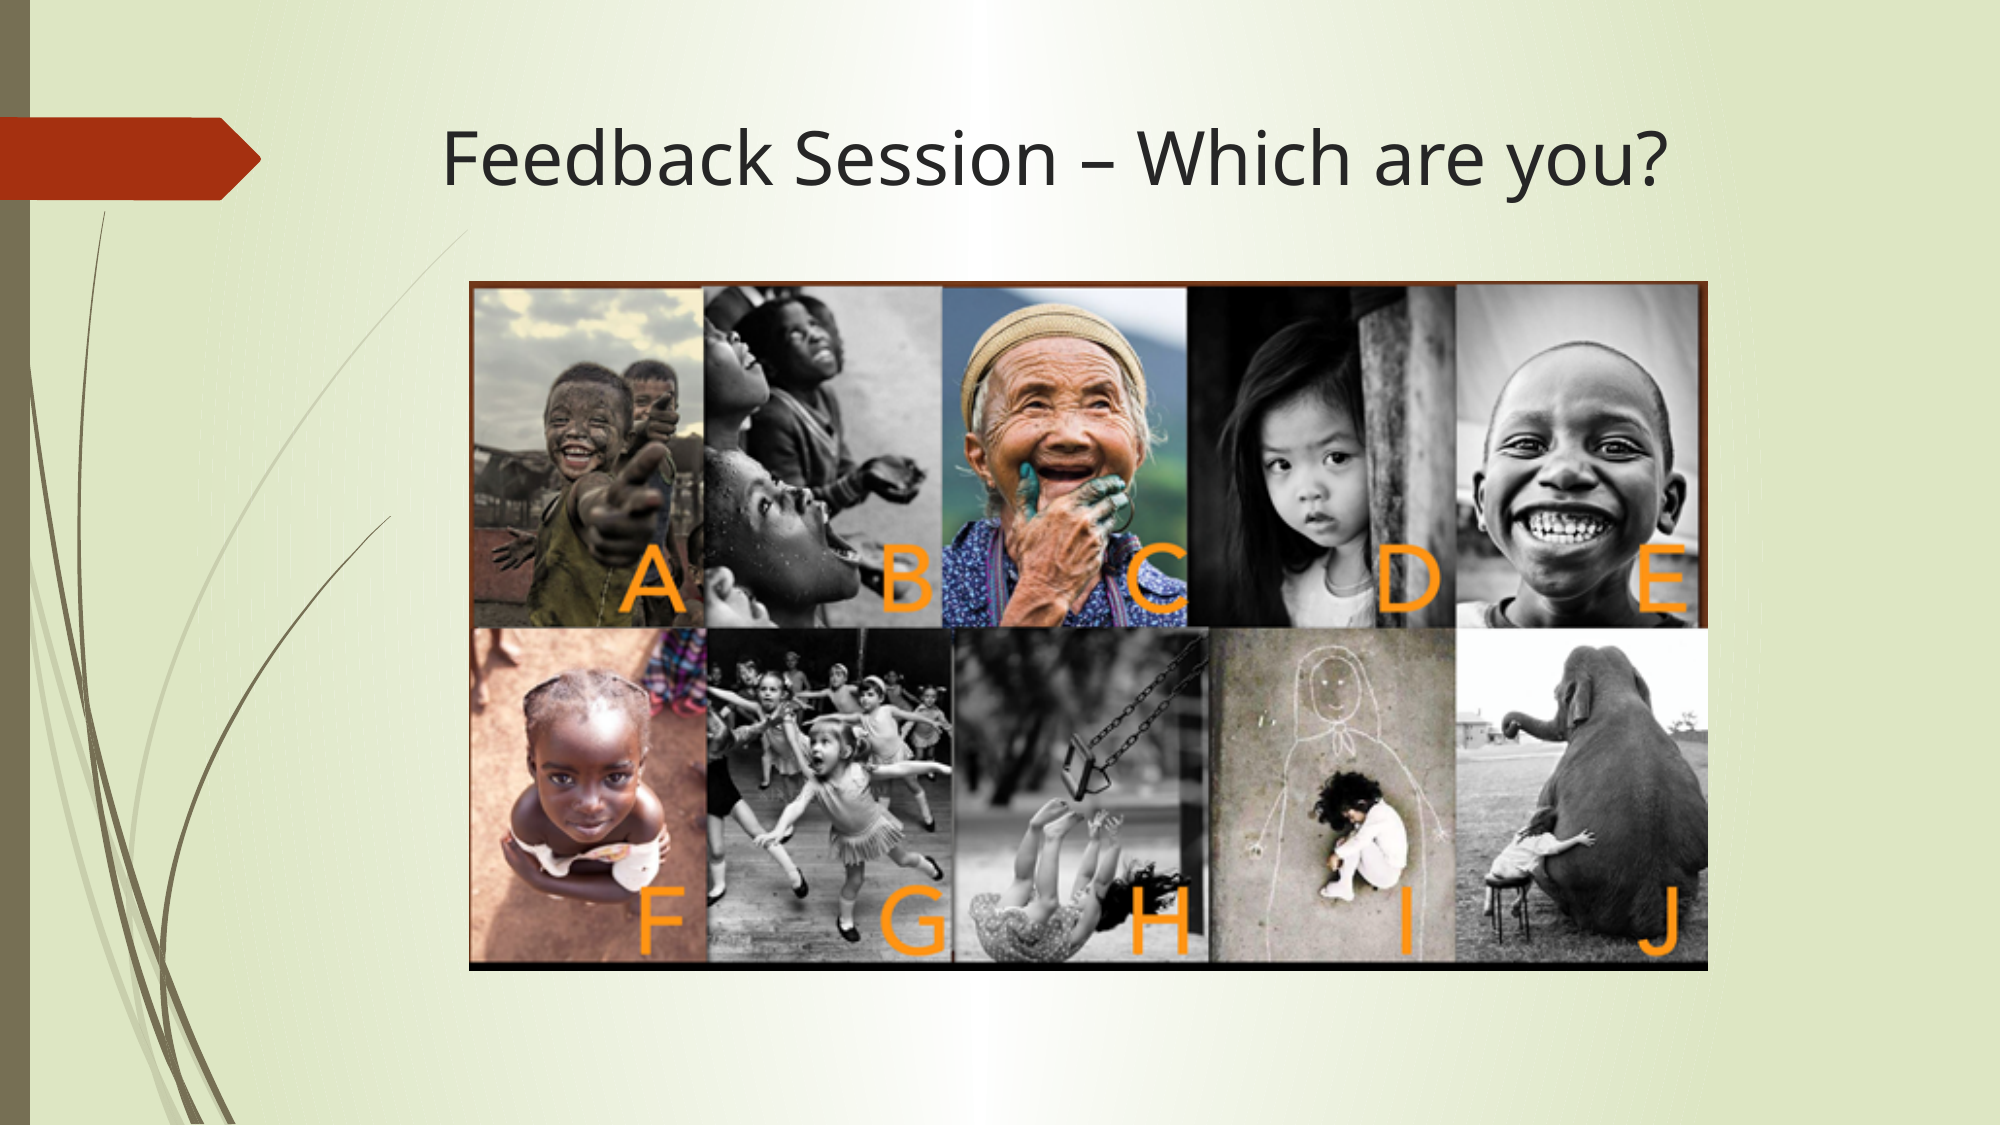

# Feedback Session – Which are you?